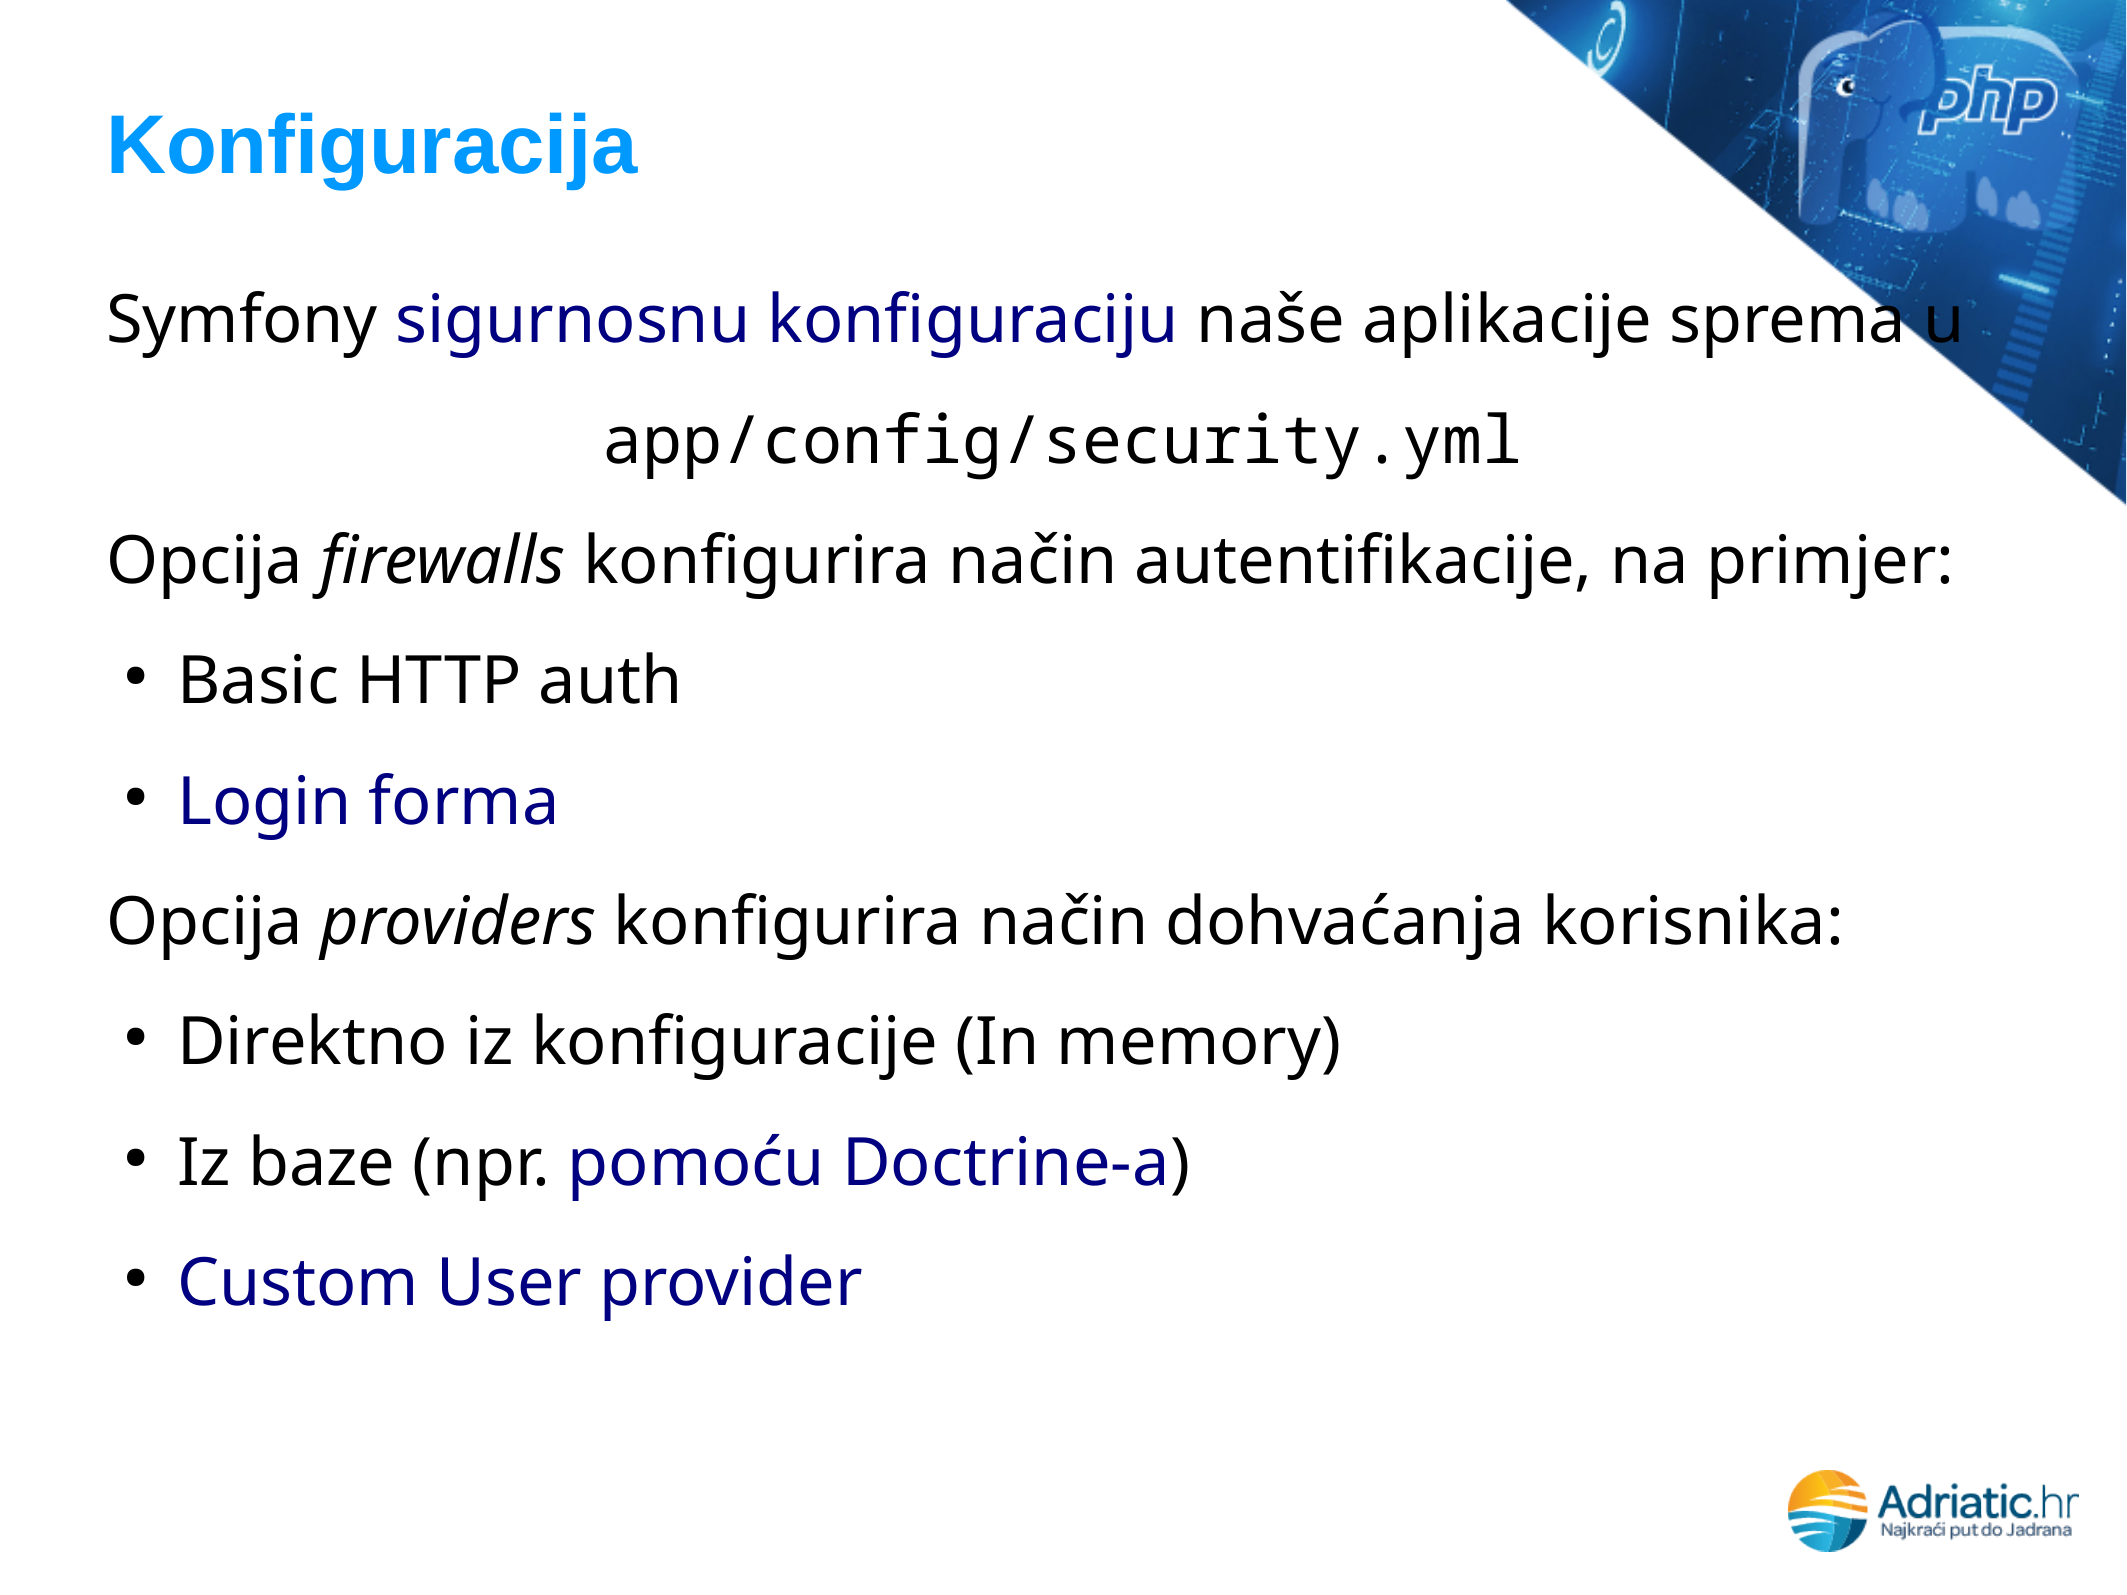

# Konfiguracija
Symfony sigurnosnu konfiguraciju naše aplikacije sprema u
app/config/security.yml
Opcija firewalls konfigurira način autentifikacije, na primjer:
Basic HTTP auth
Login forma
Opcija providers konfigurira način dohvaćanja korisnika:
Direktno iz konfiguracije (In memory)
Iz baze (npr. pomoću Doctrine-a)
Custom User provider